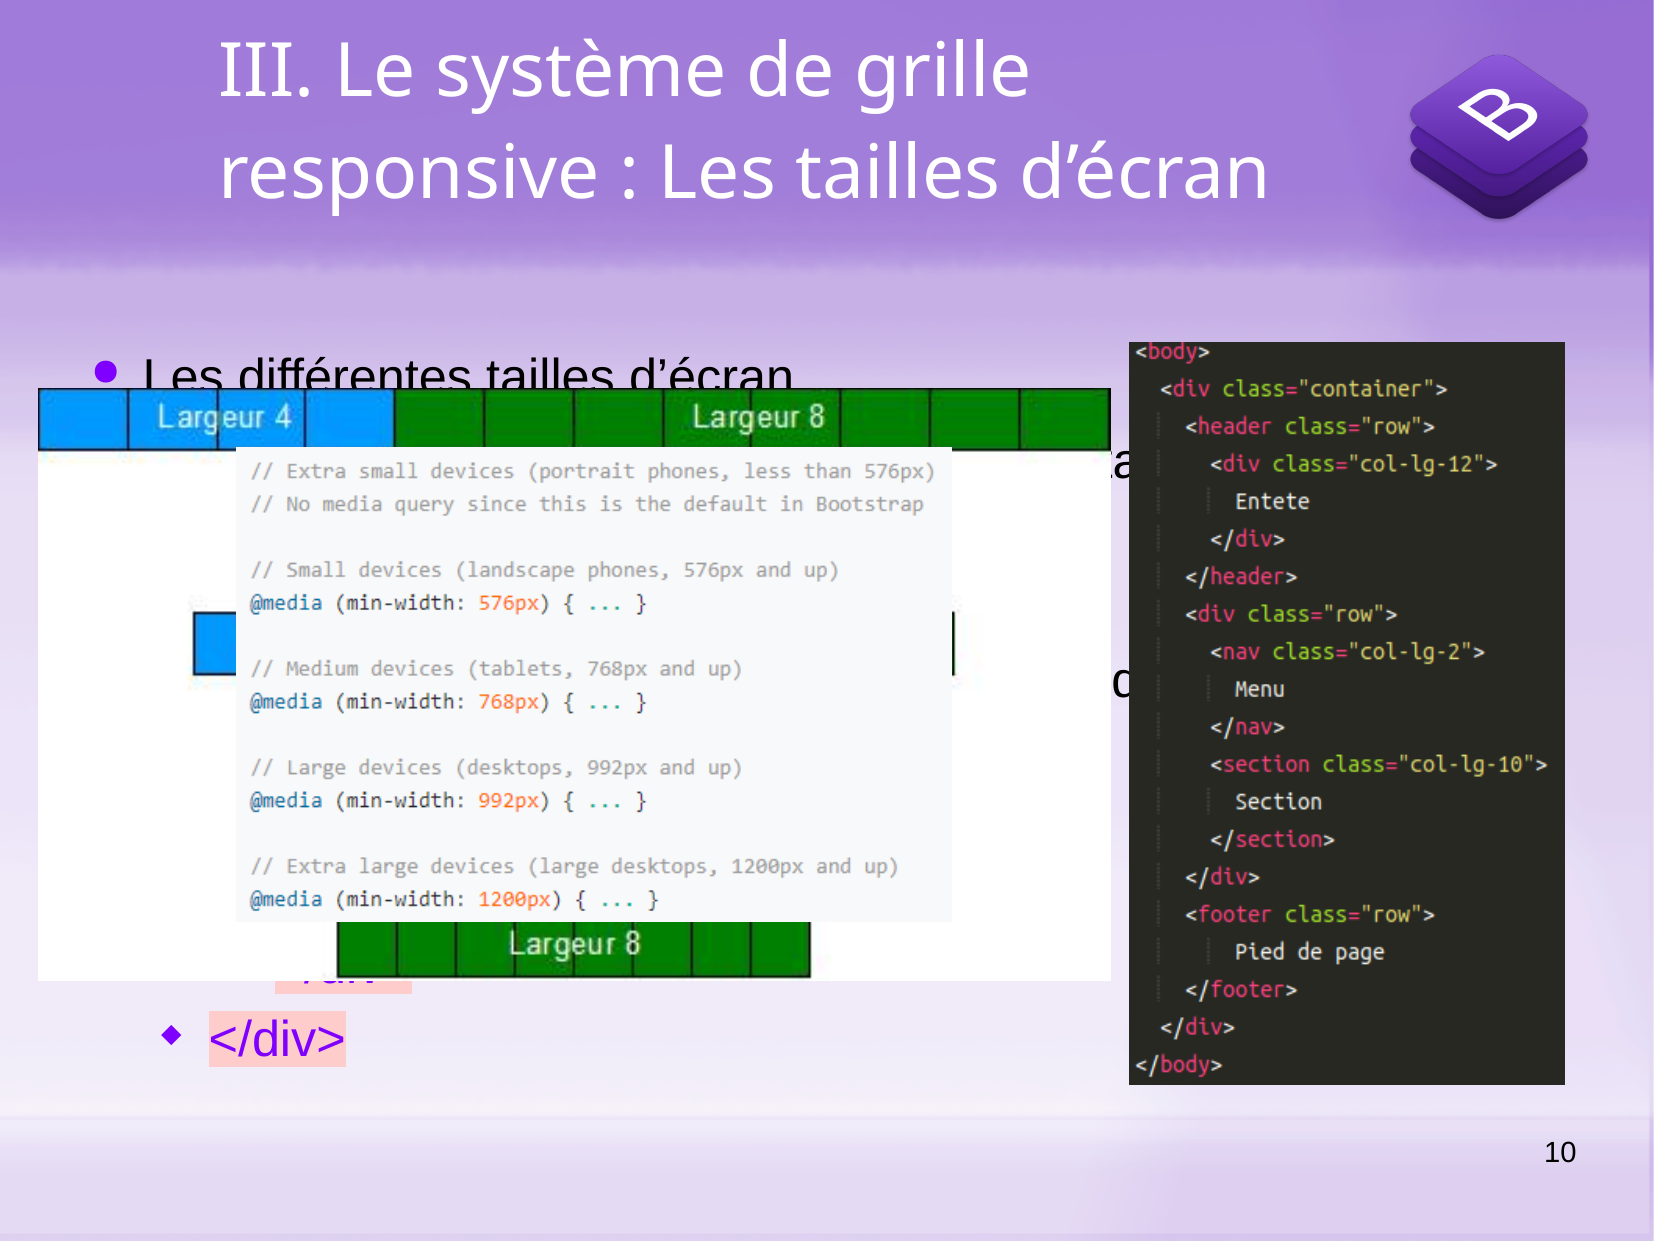

# III. Le système de grille responsive : Les tailles d’écran
Les différentes tailles d’écran
Téléphone (xs) | Tablette (sm) | Ordi portable (md) | Grands écrans (lg) | Ecrans géants (xl)
Les classes de colonnes
<div class=’container’> (ou container-fluid)
<div class=’row’>
<div class=’col-xs-12’>
</div>
</div>
</div>
10